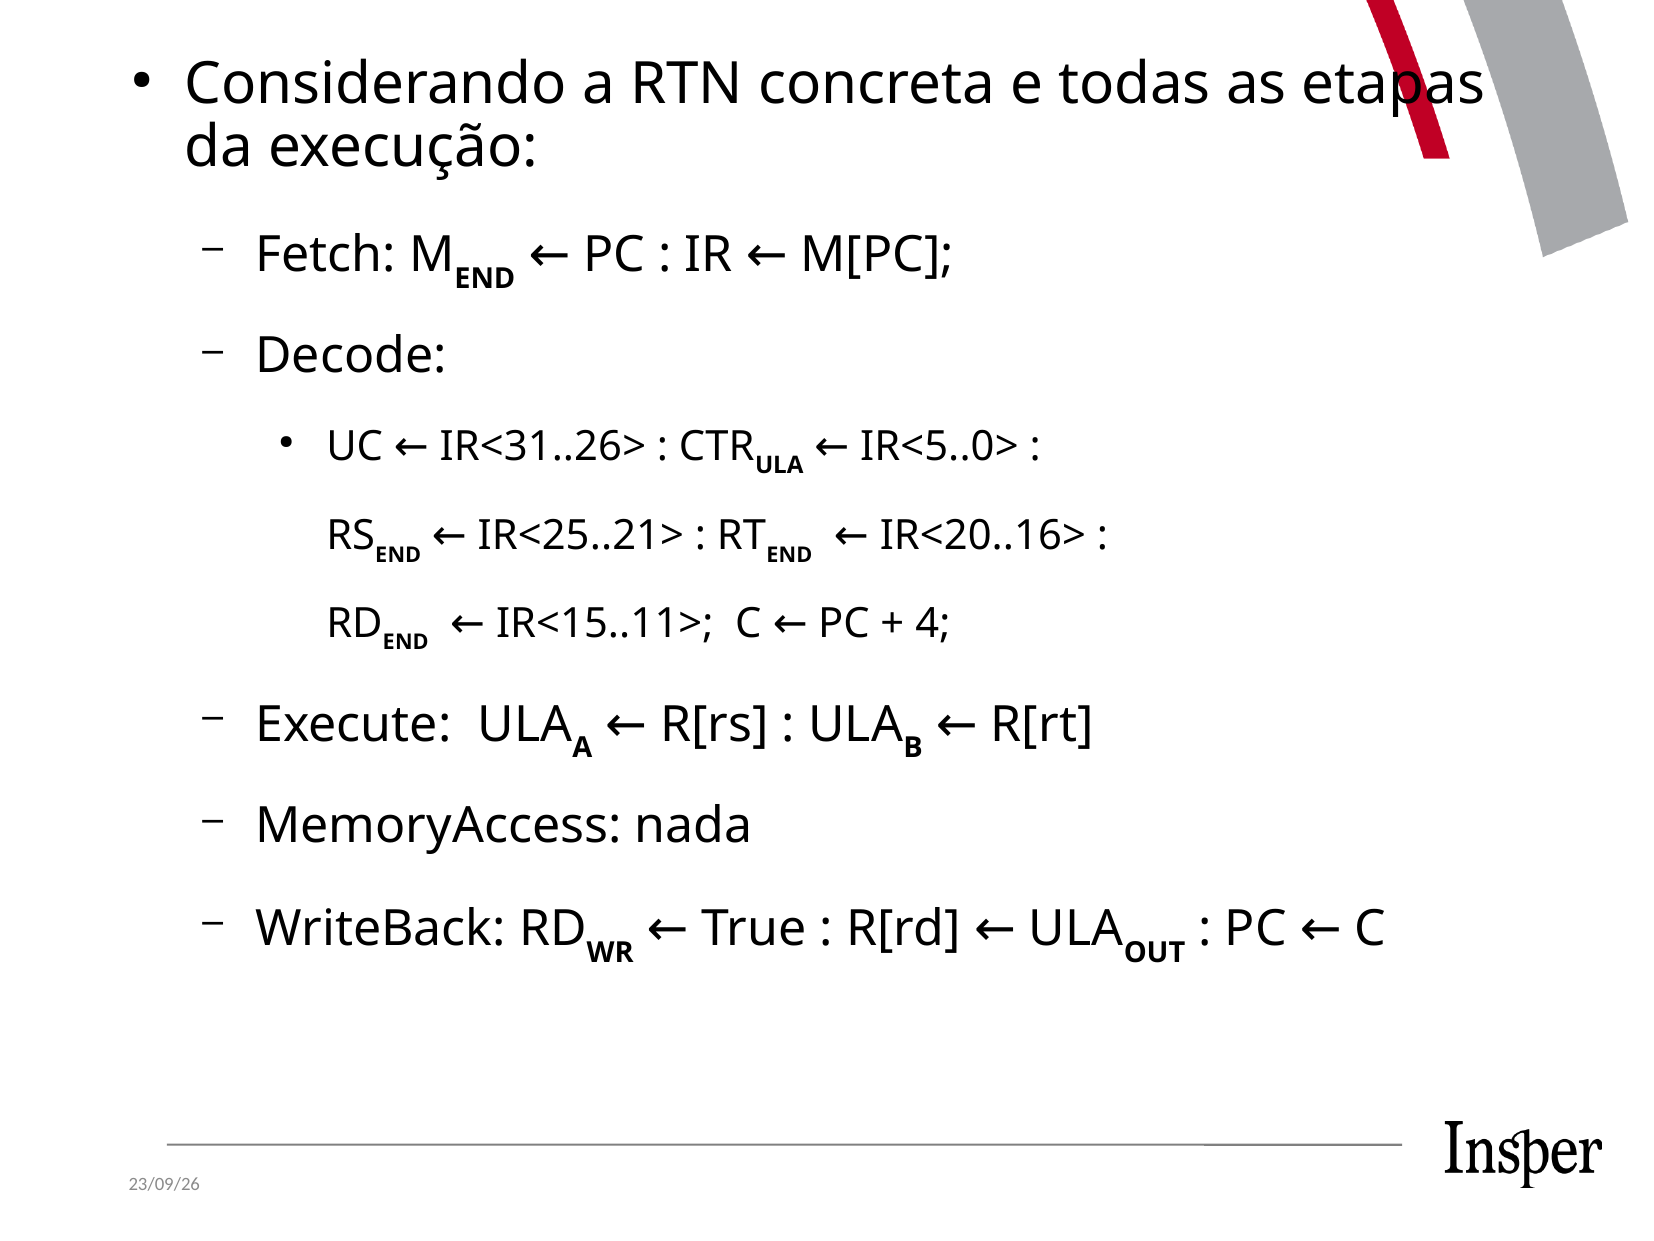

# Considerando a RTN concreta e todas as etapas da execução:
Fetch: MEND ← PC : IR ← M[PC];
Decode:
UC ← IR<31..26> : CTRULA ← IR<5..0> :
RSEND ← IR<25..21> : RTEND ← IR<20..16> :
RDEND ← IR<15..11>; C ← PC + 4;
Execute: ULAA ← R[rs] : ULAB ← R[rt]
MemoryAccess: nada
WriteBack: RDWR ← True : R[rd] ← ULAOUT : PC ← C